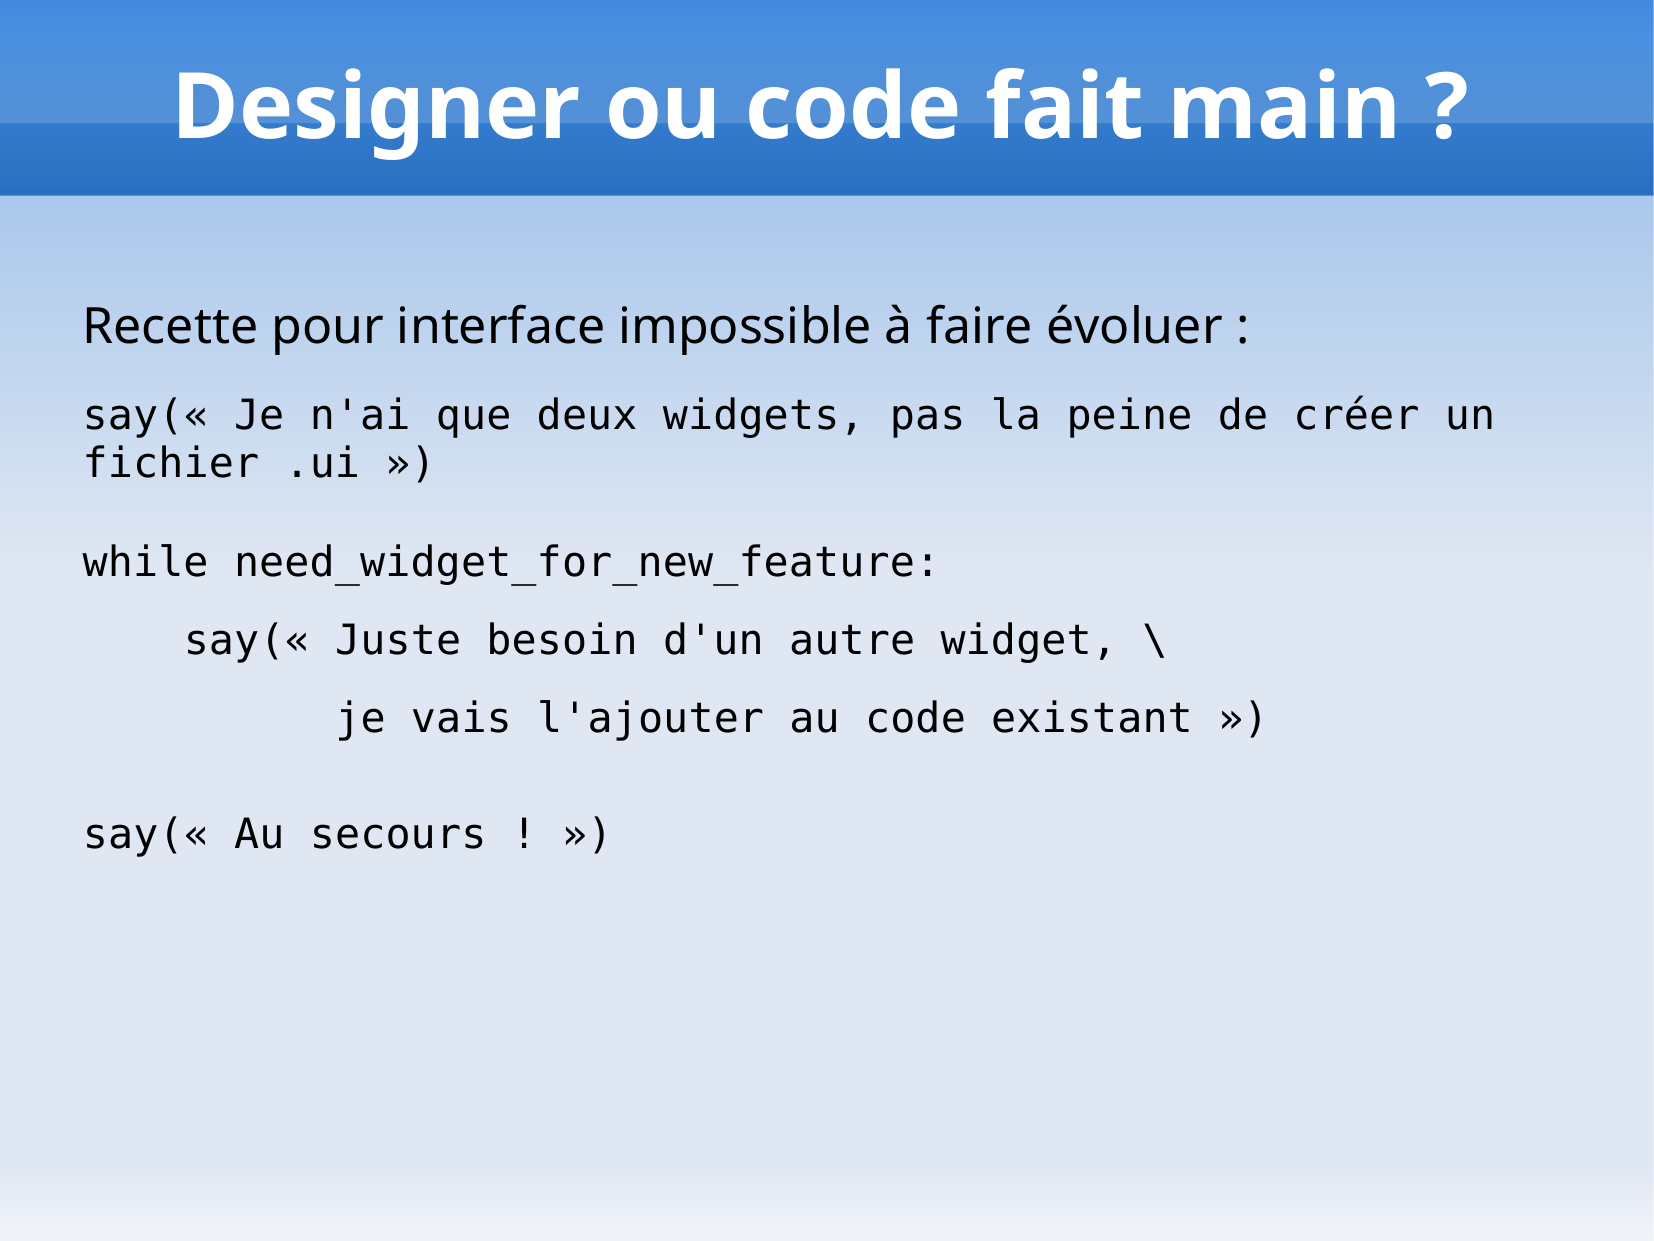

# Designer ou code fait main ?
Recette pour interface impossible à faire évoluer :
say(« Je n'ai que deux widgets, pas la peine de créer un fichier .ui »)
while need_widget_for_new_feature:
 say(« Juste besoin d'un autre widget, \
 je vais l'ajouter au code existant »)
say(« Au secours ! »)